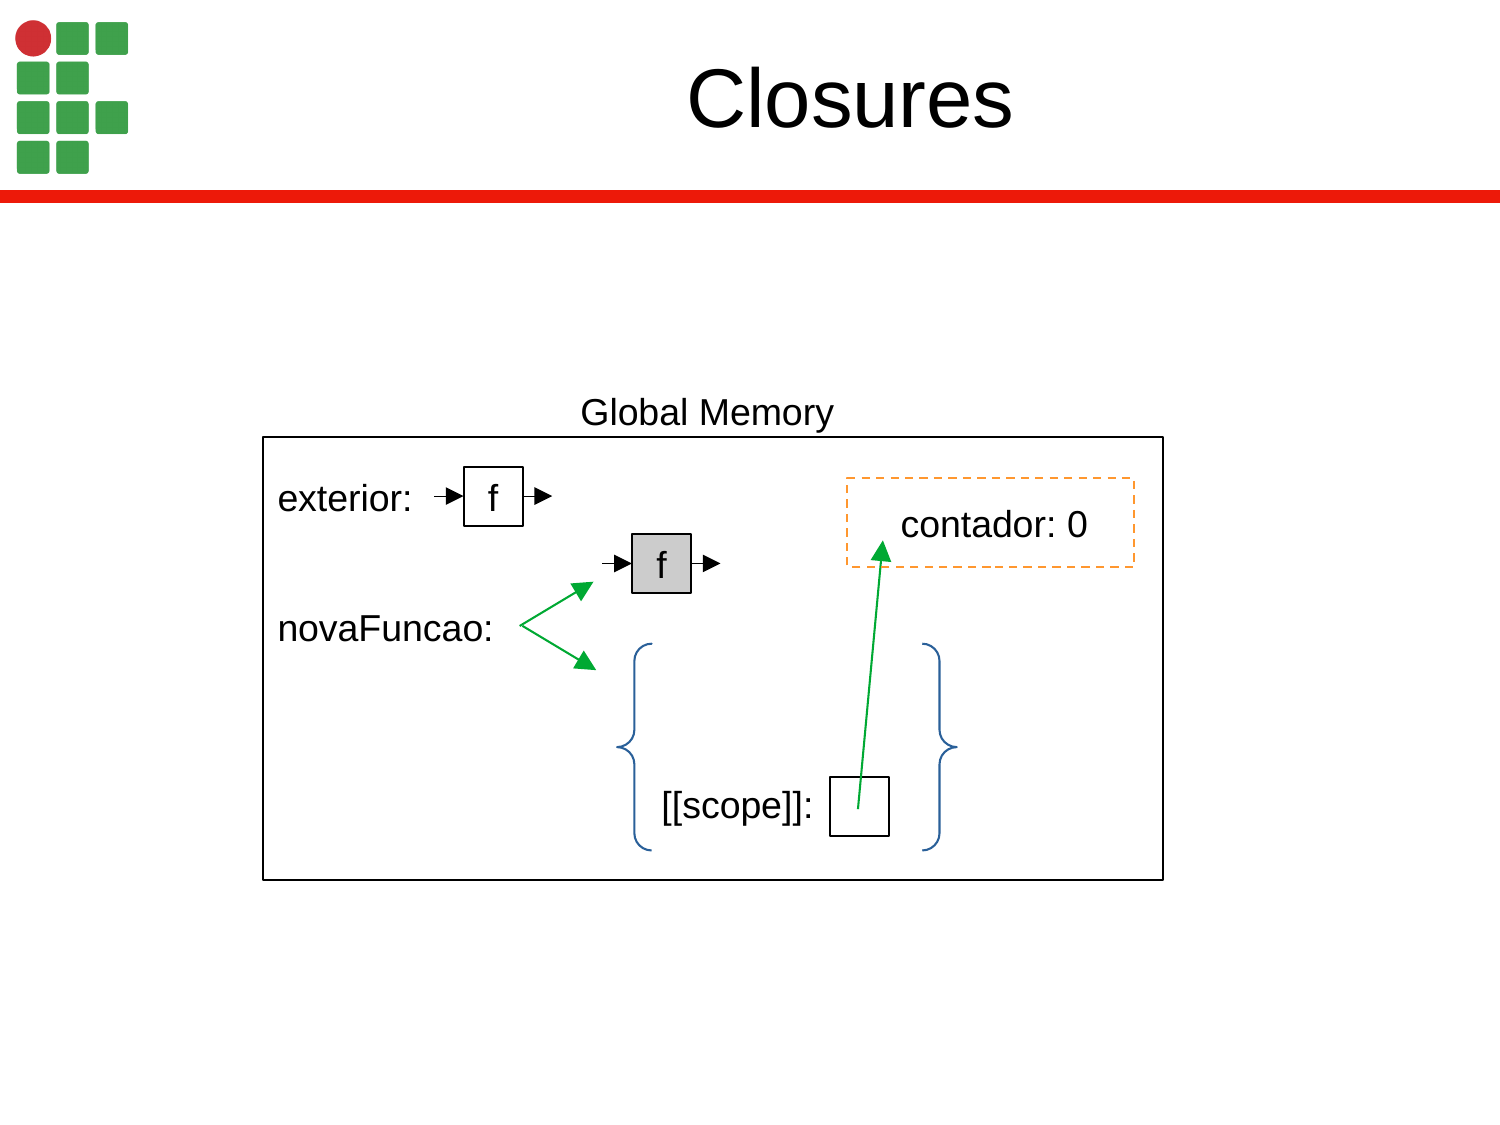

# Closures
Global Memory
exterior:
f
contador: 0
f
novaFuncao:
[[scope]]: